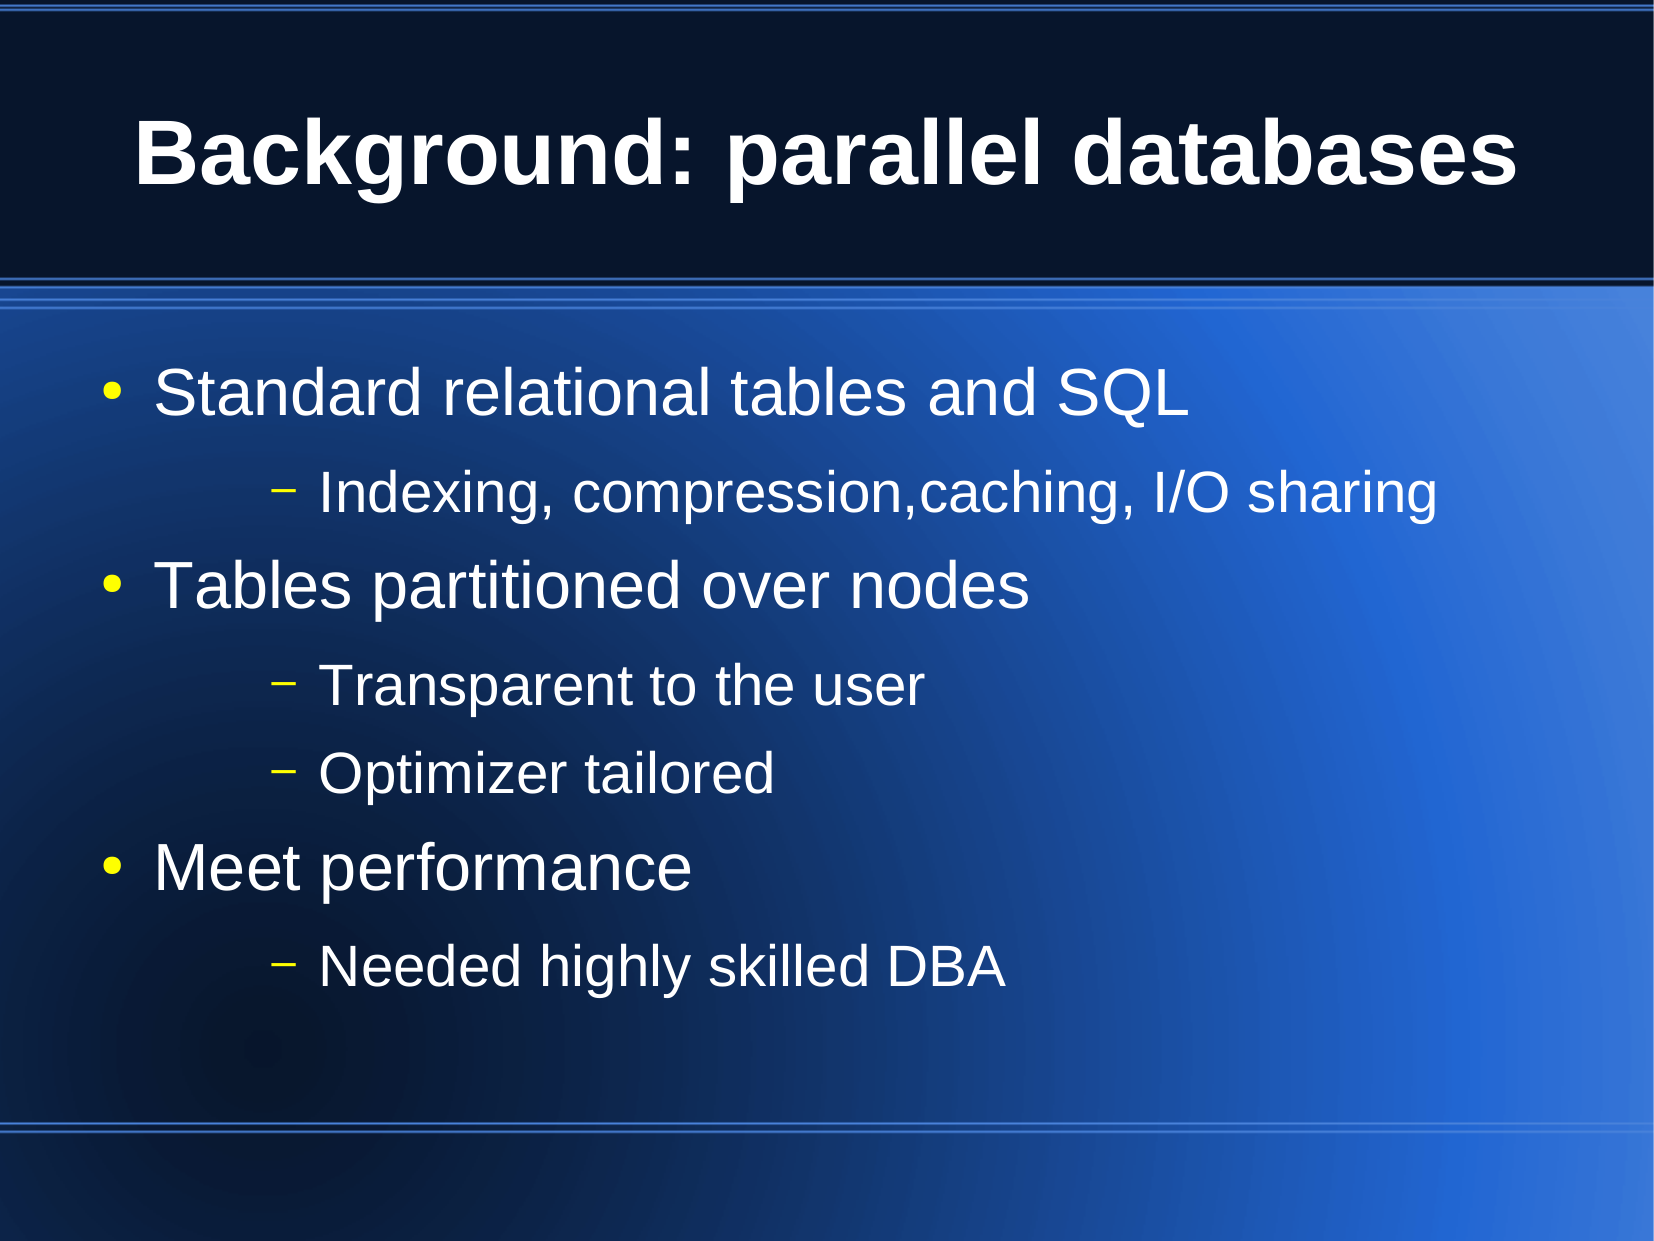

# Background: parallel databases
Standard relational tables and SQL
Indexing, compression,caching, I/O sharing
Tables partitioned over nodes
Transparent to the user
Optimizer tailored
Meet performance
Needed highly skilled DBA